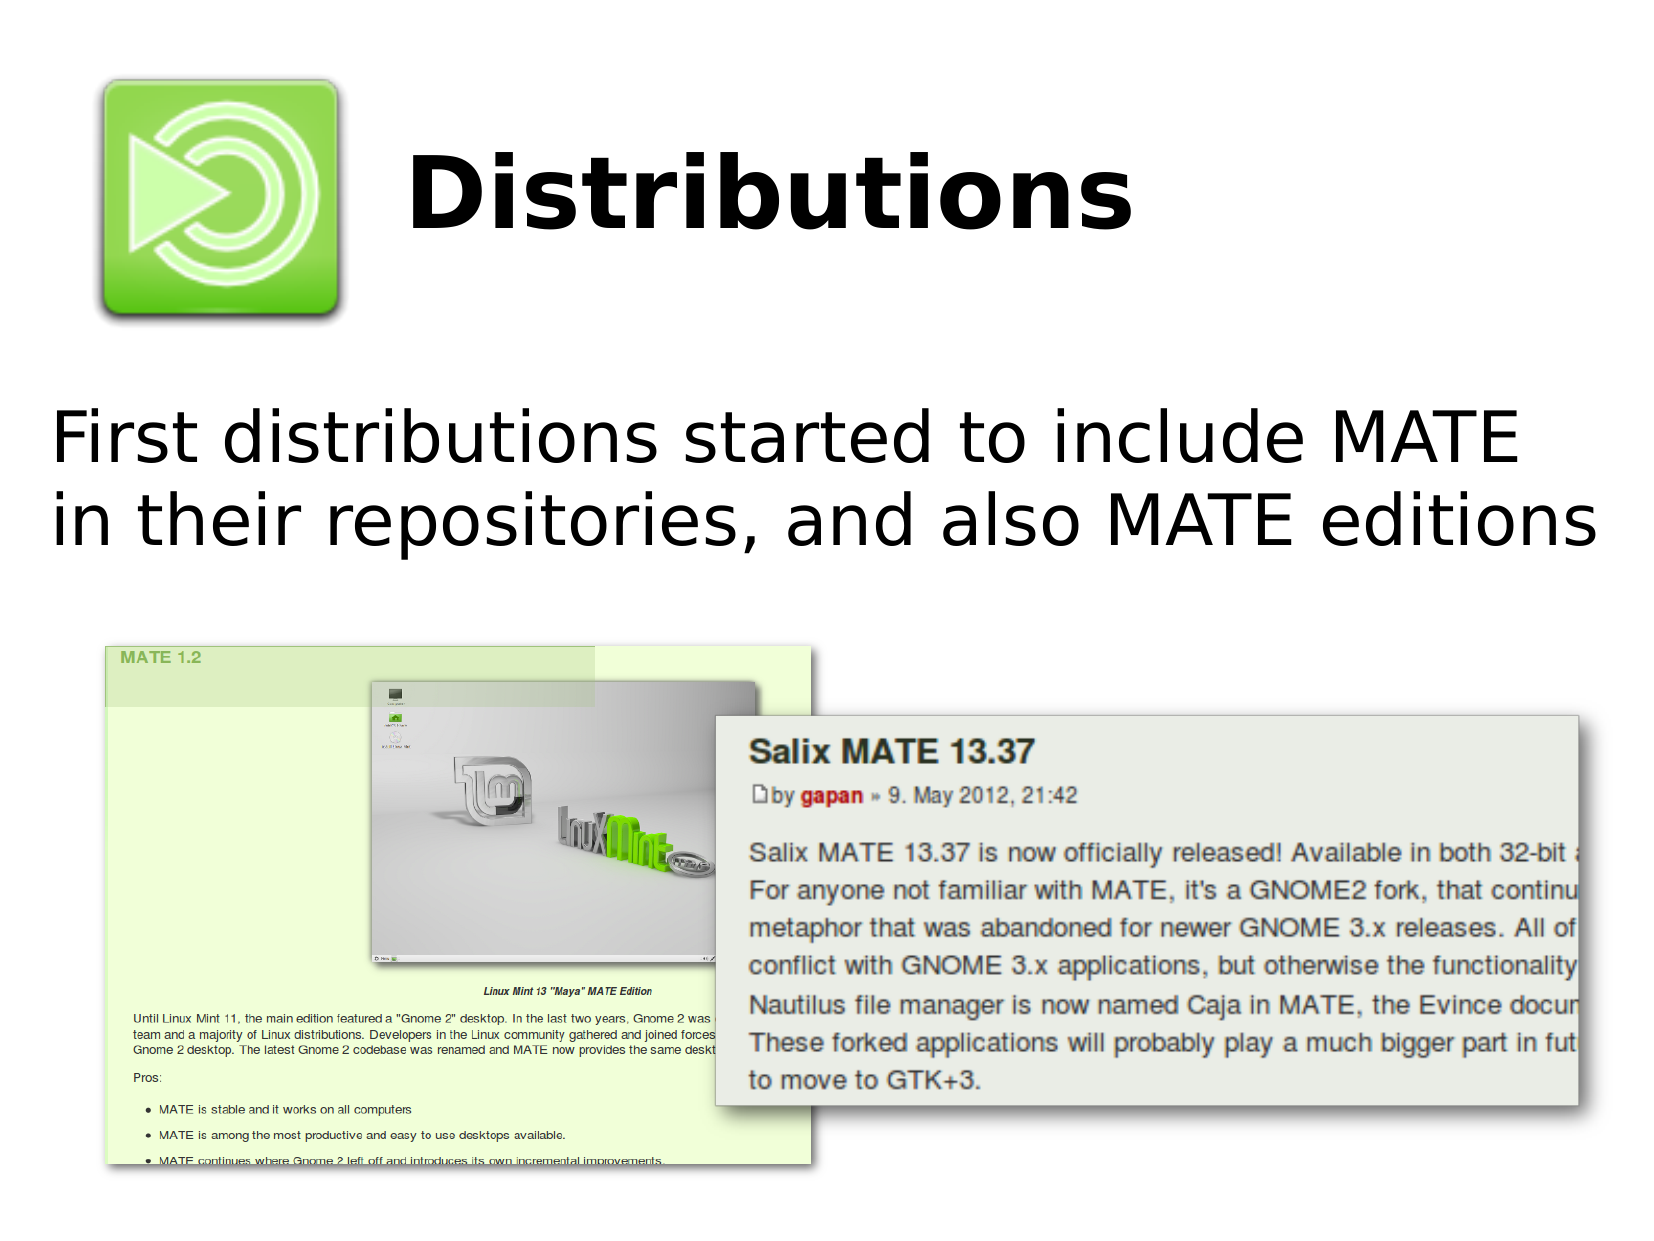

Distributions
First distributions started to include MATE
in their repositories, and also MATE editions